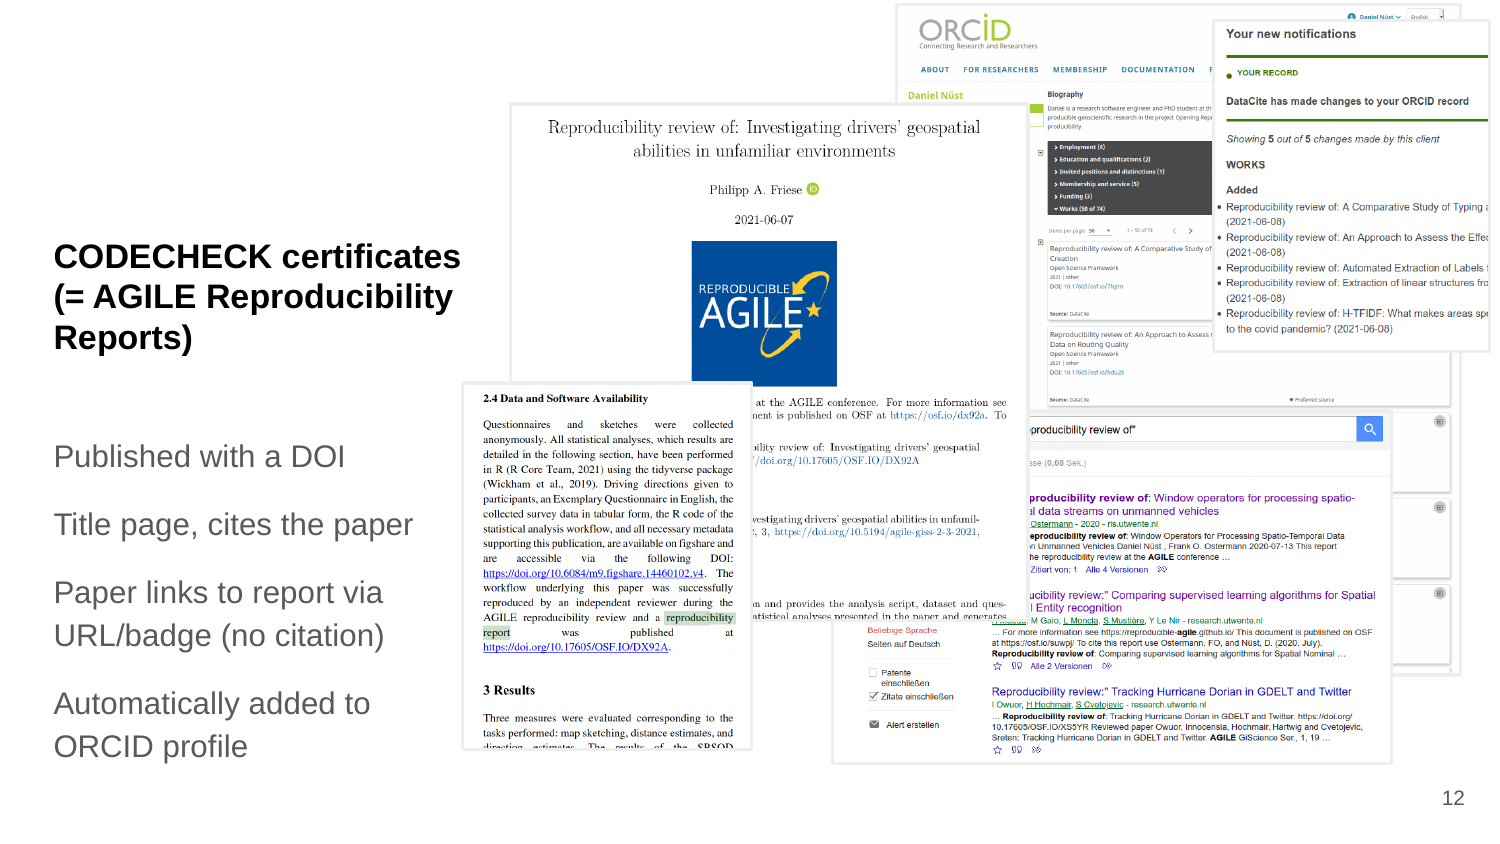

# CODECHECK certificates (= AGILE Reproducibility Reports)
Published with a DOI
Title page, cites the paper
Paper links to report via URL/badge (no citation)
Automatically added to ORCID profile